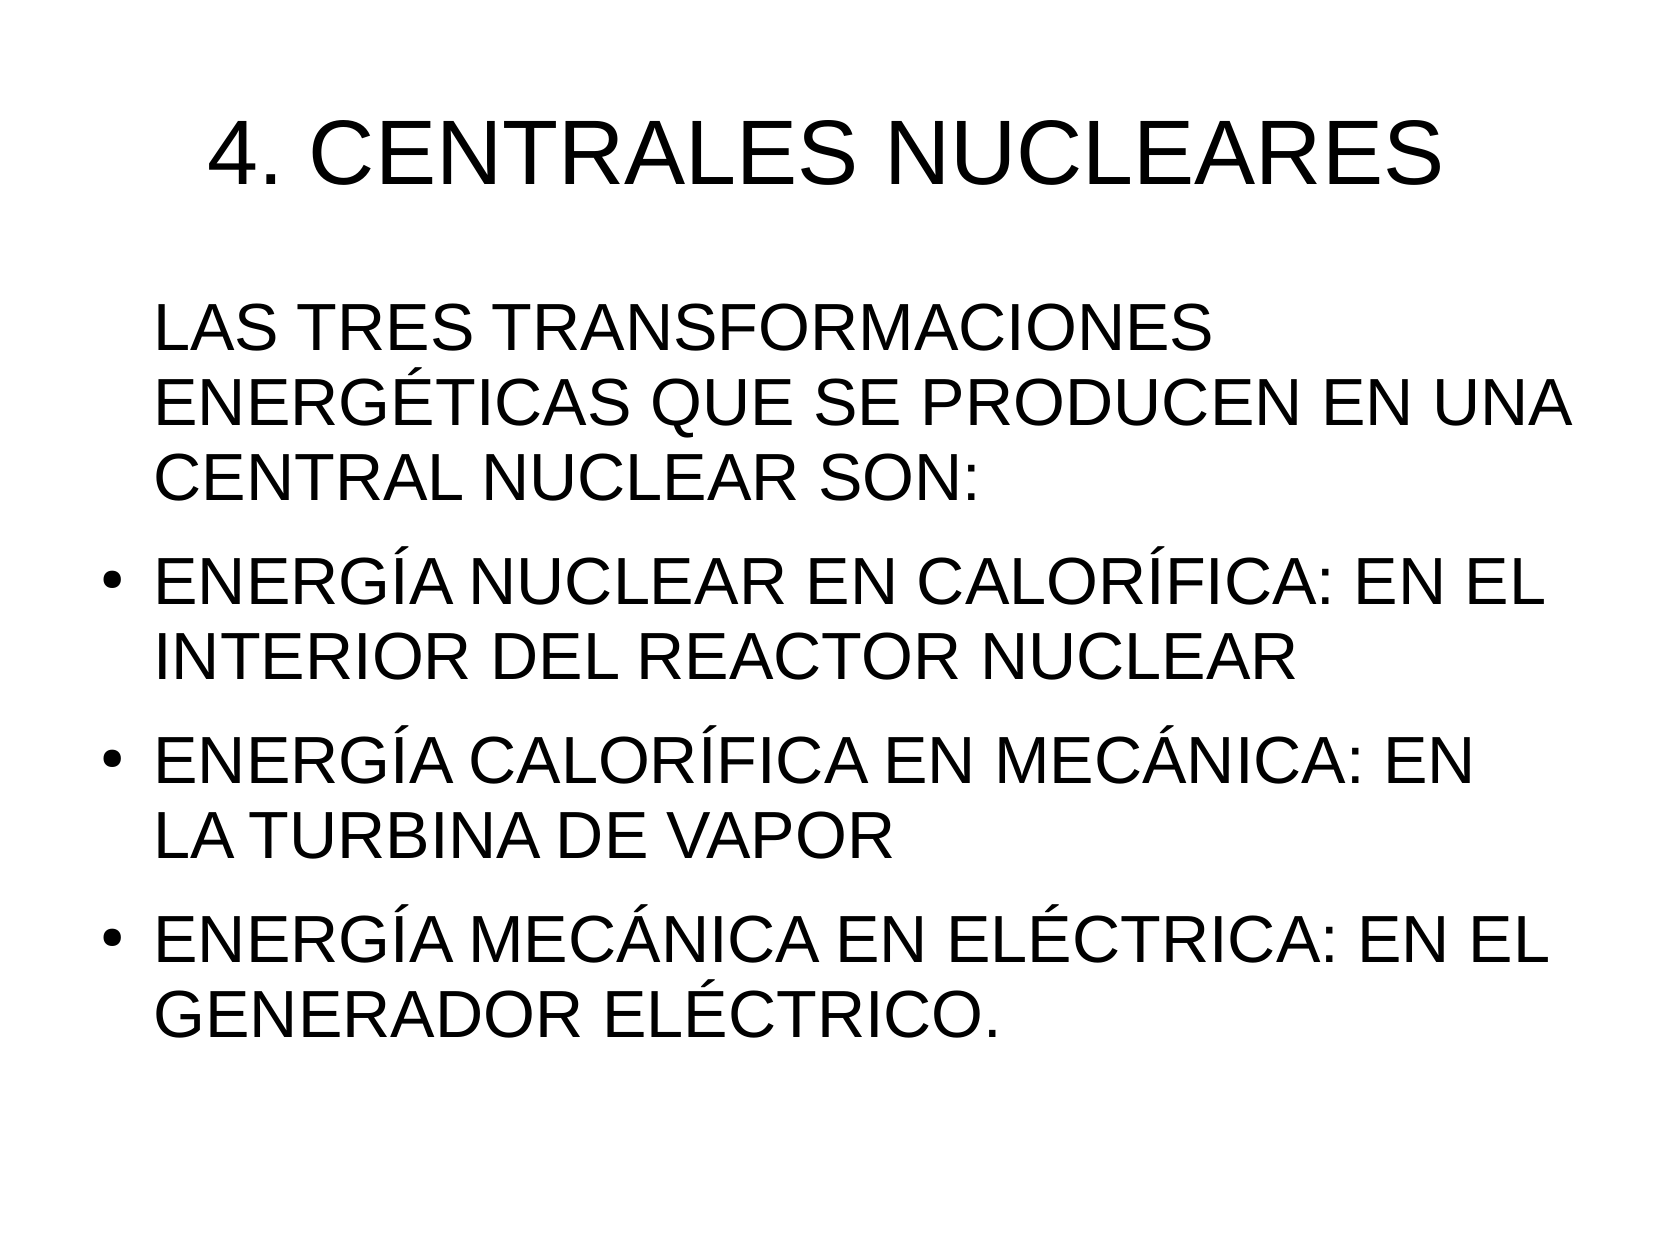

# 4. CENTRALES NUCLEARES
LAS TRES TRANSFORMACIONES ENERGÉTICAS QUE SE PRODUCEN EN UNA CENTRAL NUCLEAR SON:
ENERGÍA NUCLEAR EN CALORÍFICA: EN EL INTERIOR DEL REACTOR NUCLEAR
ENERGÍA CALORÍFICA EN MECÁNICA: EN LA TURBINA DE VAPOR
ENERGÍA MECÁNICA EN ELÉCTRICA: EN EL GENERADOR ELÉCTRICO.